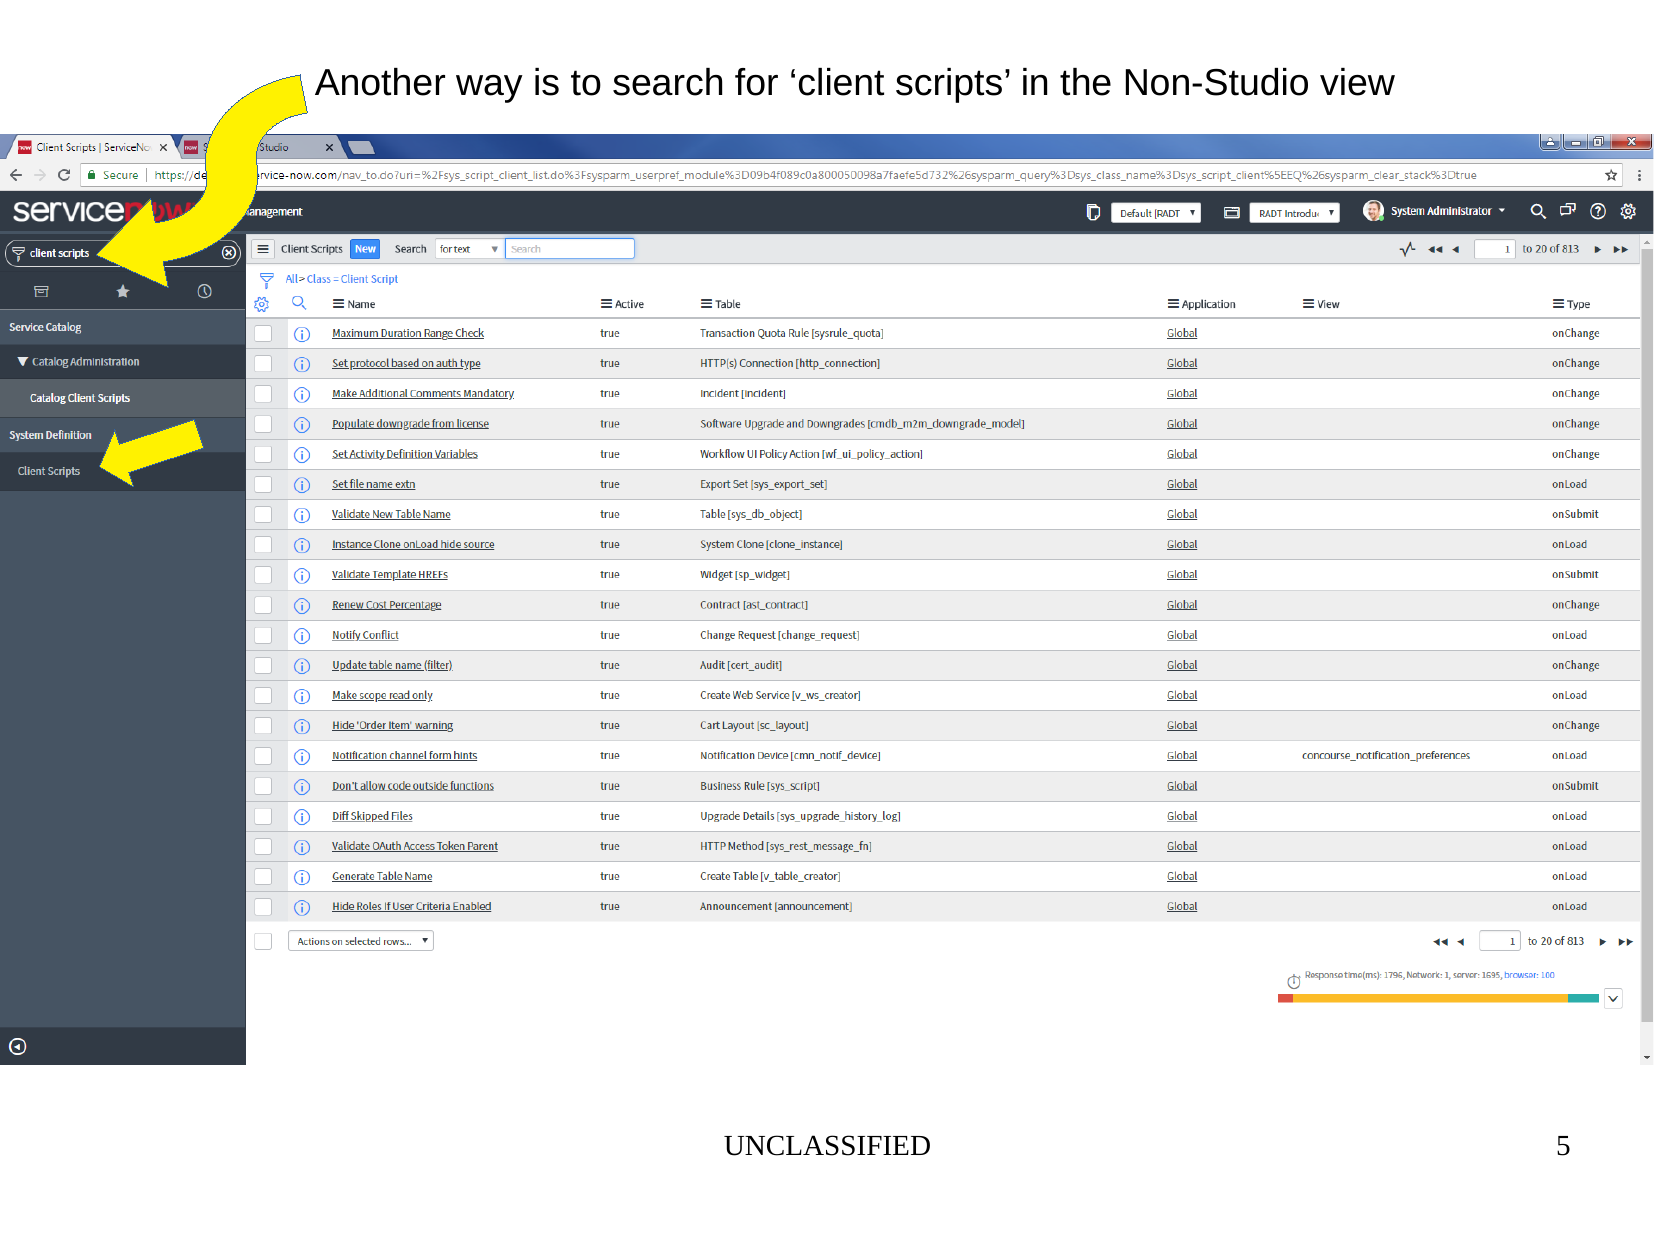

Another way is to search for ‘client scripts’ in the Non-Studio view
UNCLASSIFIED
5